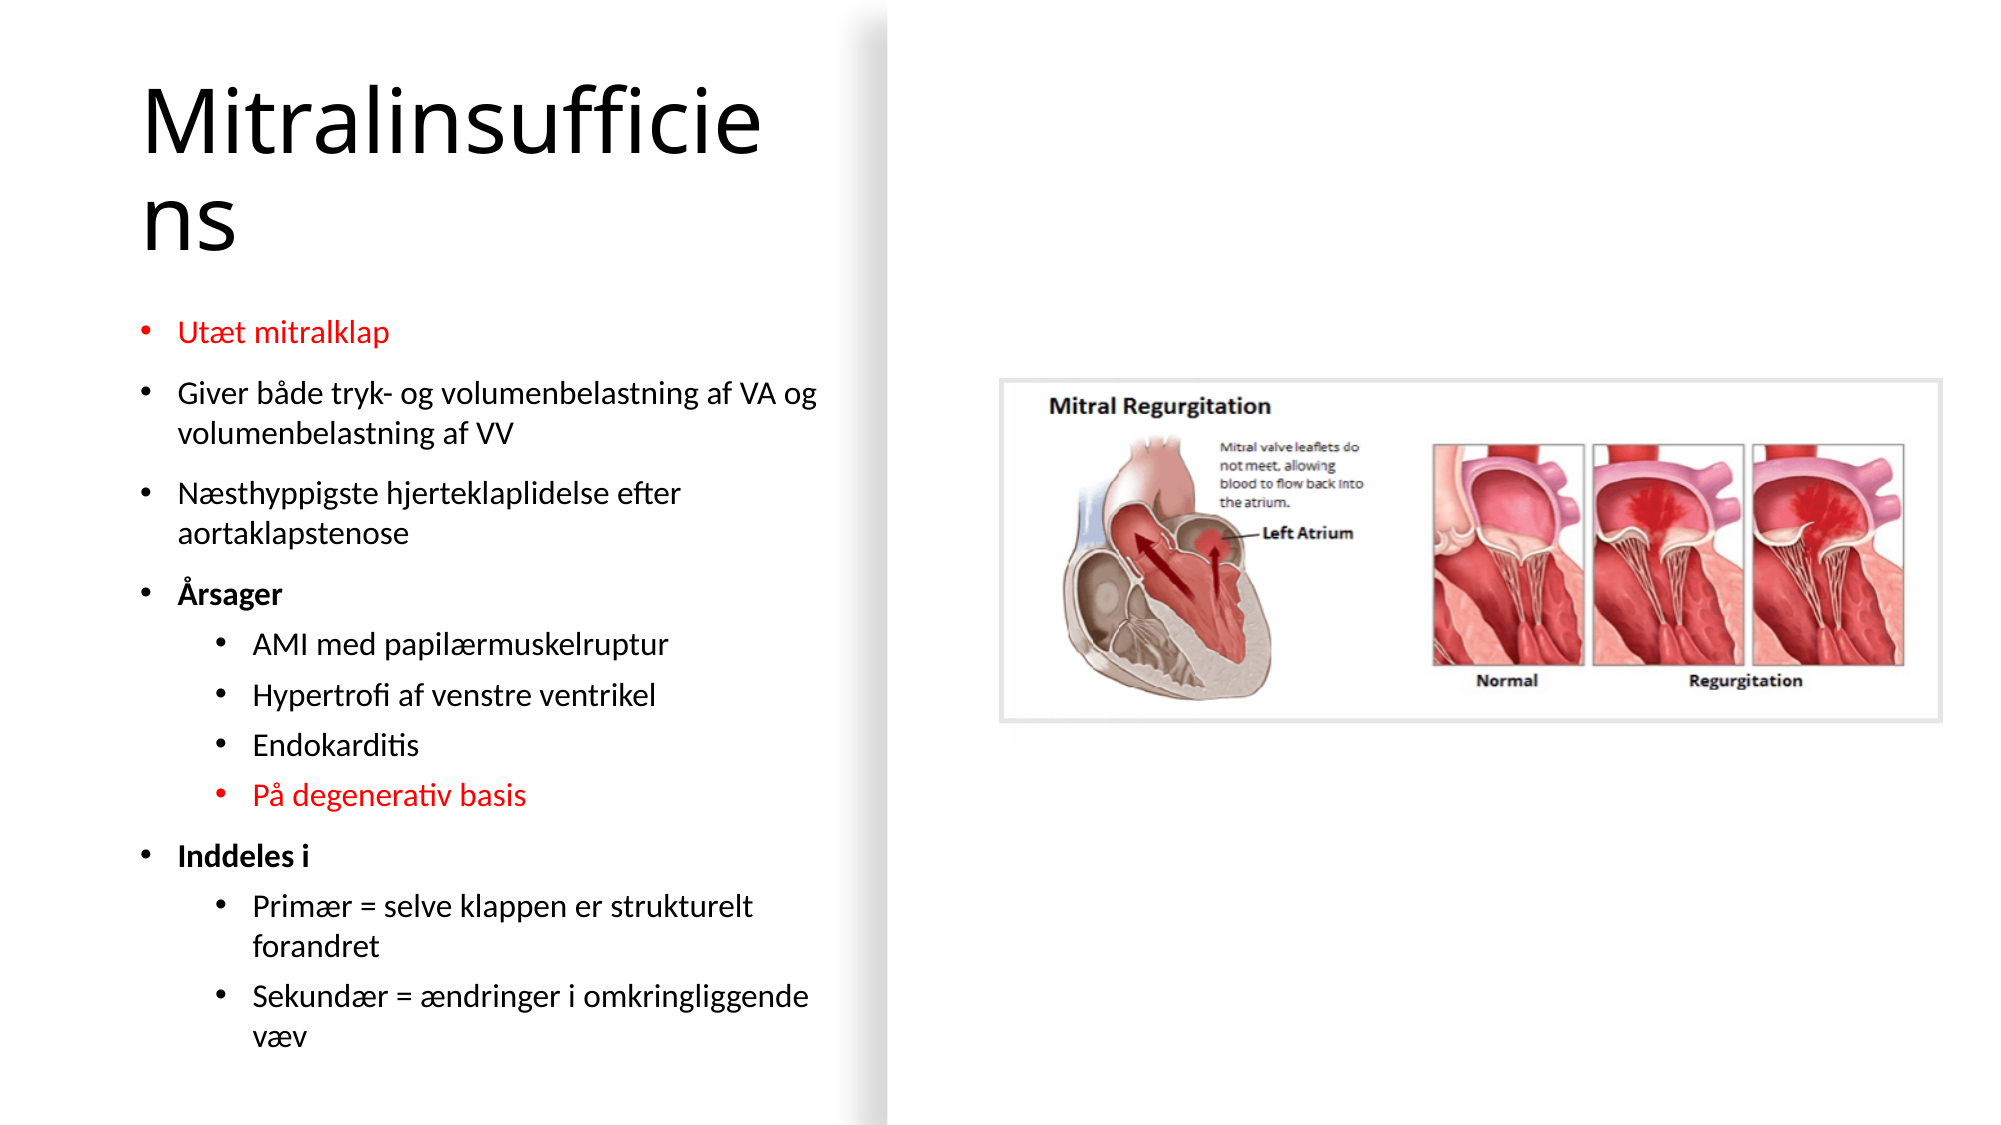

# Mitralinsufficiens
Utæt mitralklap
Giver både tryk- og volumenbelastning af VA og volumenbelastning af VV
Næsthyppigste hjerteklaplidelse efter aortaklapstenose
Årsager
AMI med papilærmuskelruptur
Hypertrofi af venstre ventrikel
Endokarditis
På degenerativ basis
Inddeles i
Primær = selve klappen er strukturelt forandret
Sekundær = ændringer i omkringliggende væv